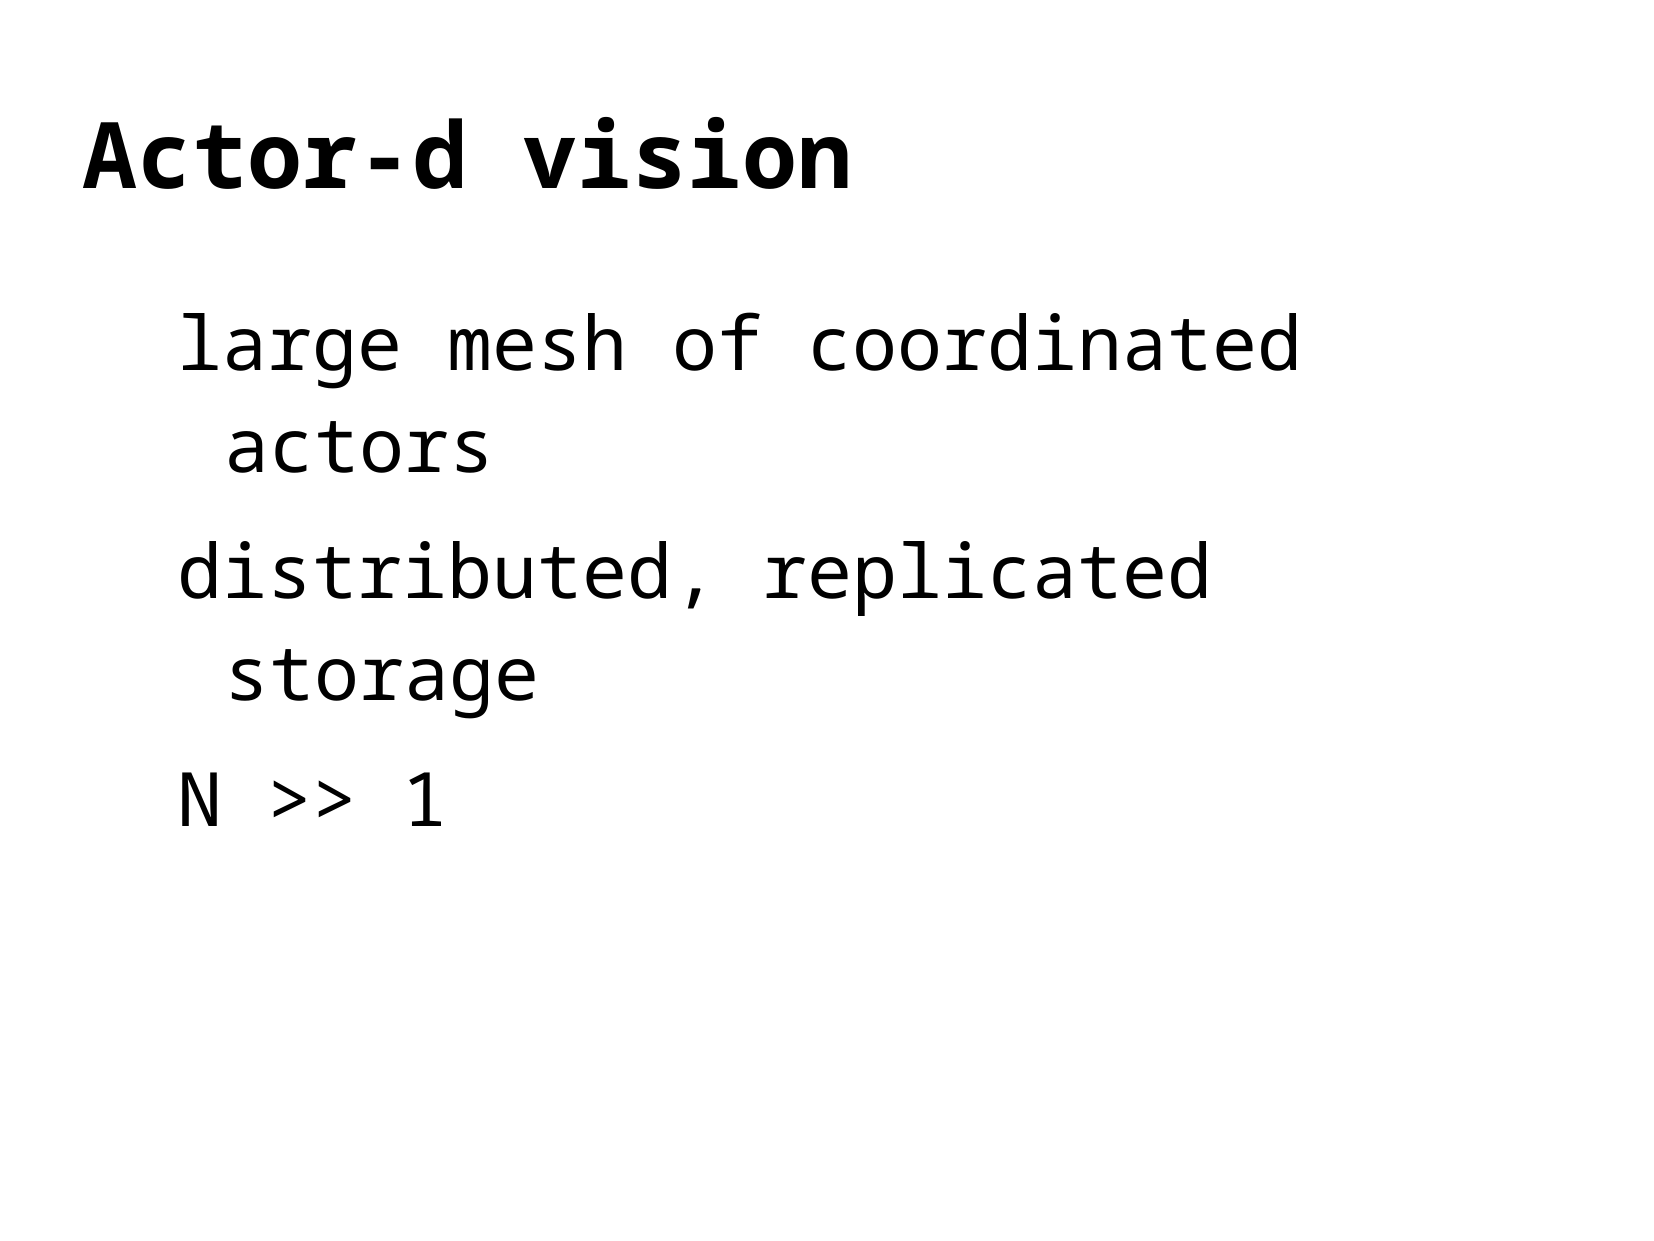

# Actor-d vision
large mesh of coordinated actors
distributed, replicated storage
N >> 1